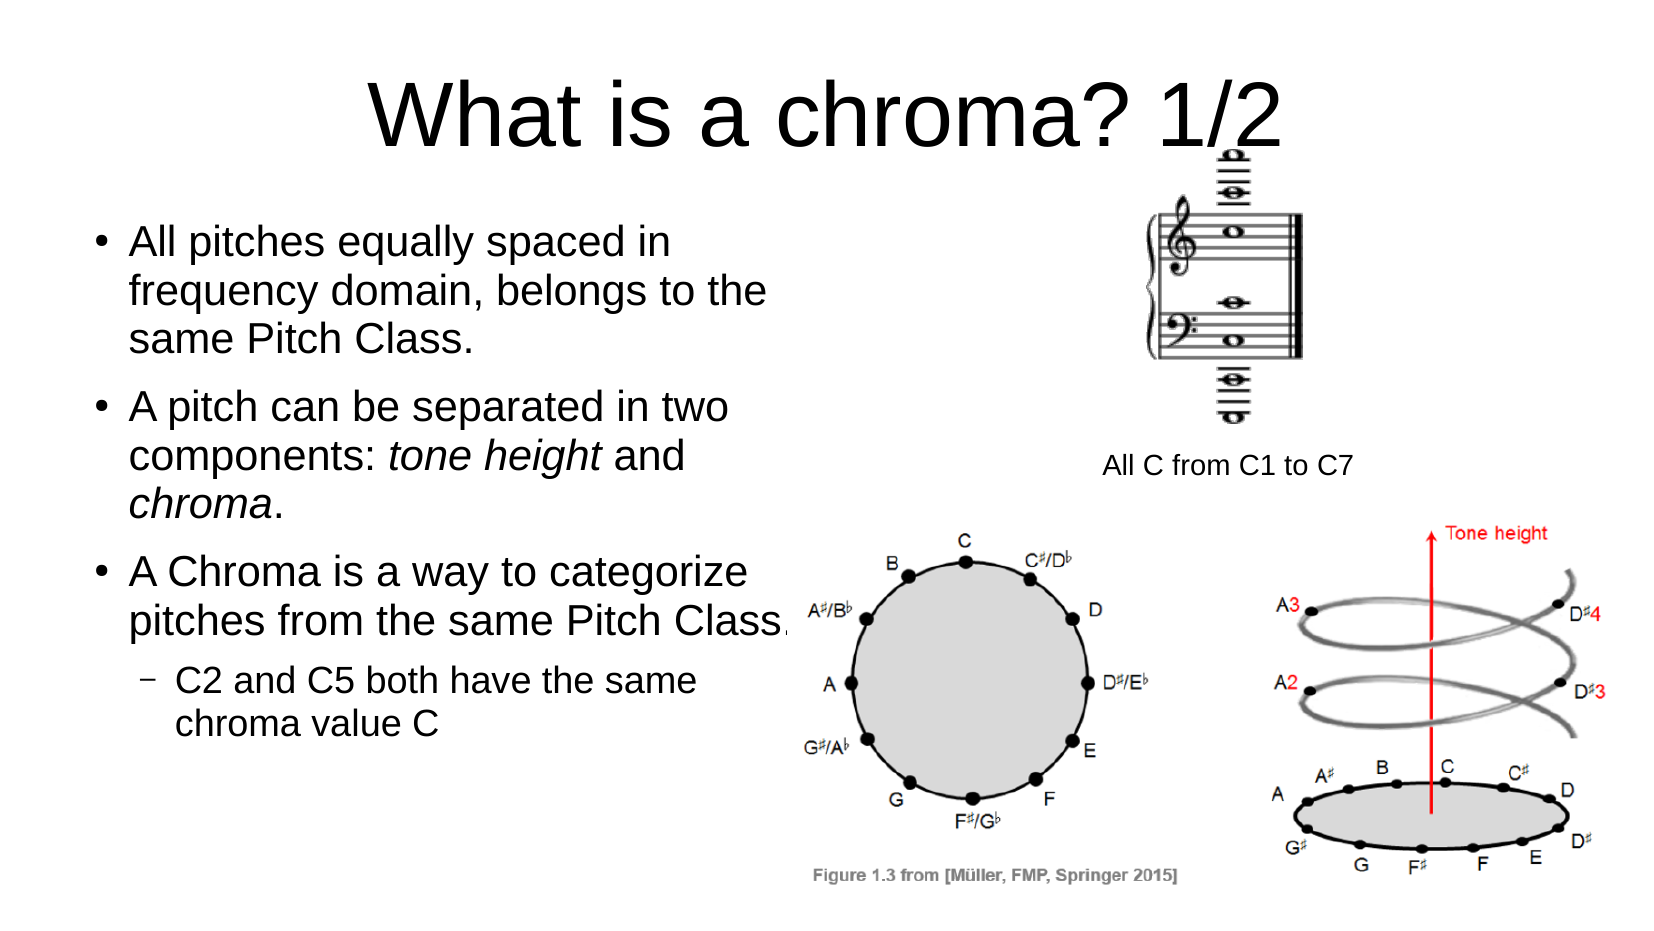

# What is a chroma? 1/2
All C from C1 to C7
All pitches equally spaced in frequency domain, belongs to the same Pitch Class.
A pitch can be separated in two components: tone height and chroma.
A Chroma is a way to categorize pitches from the same Pitch Class.
C2 and C5 both have the same chroma value C